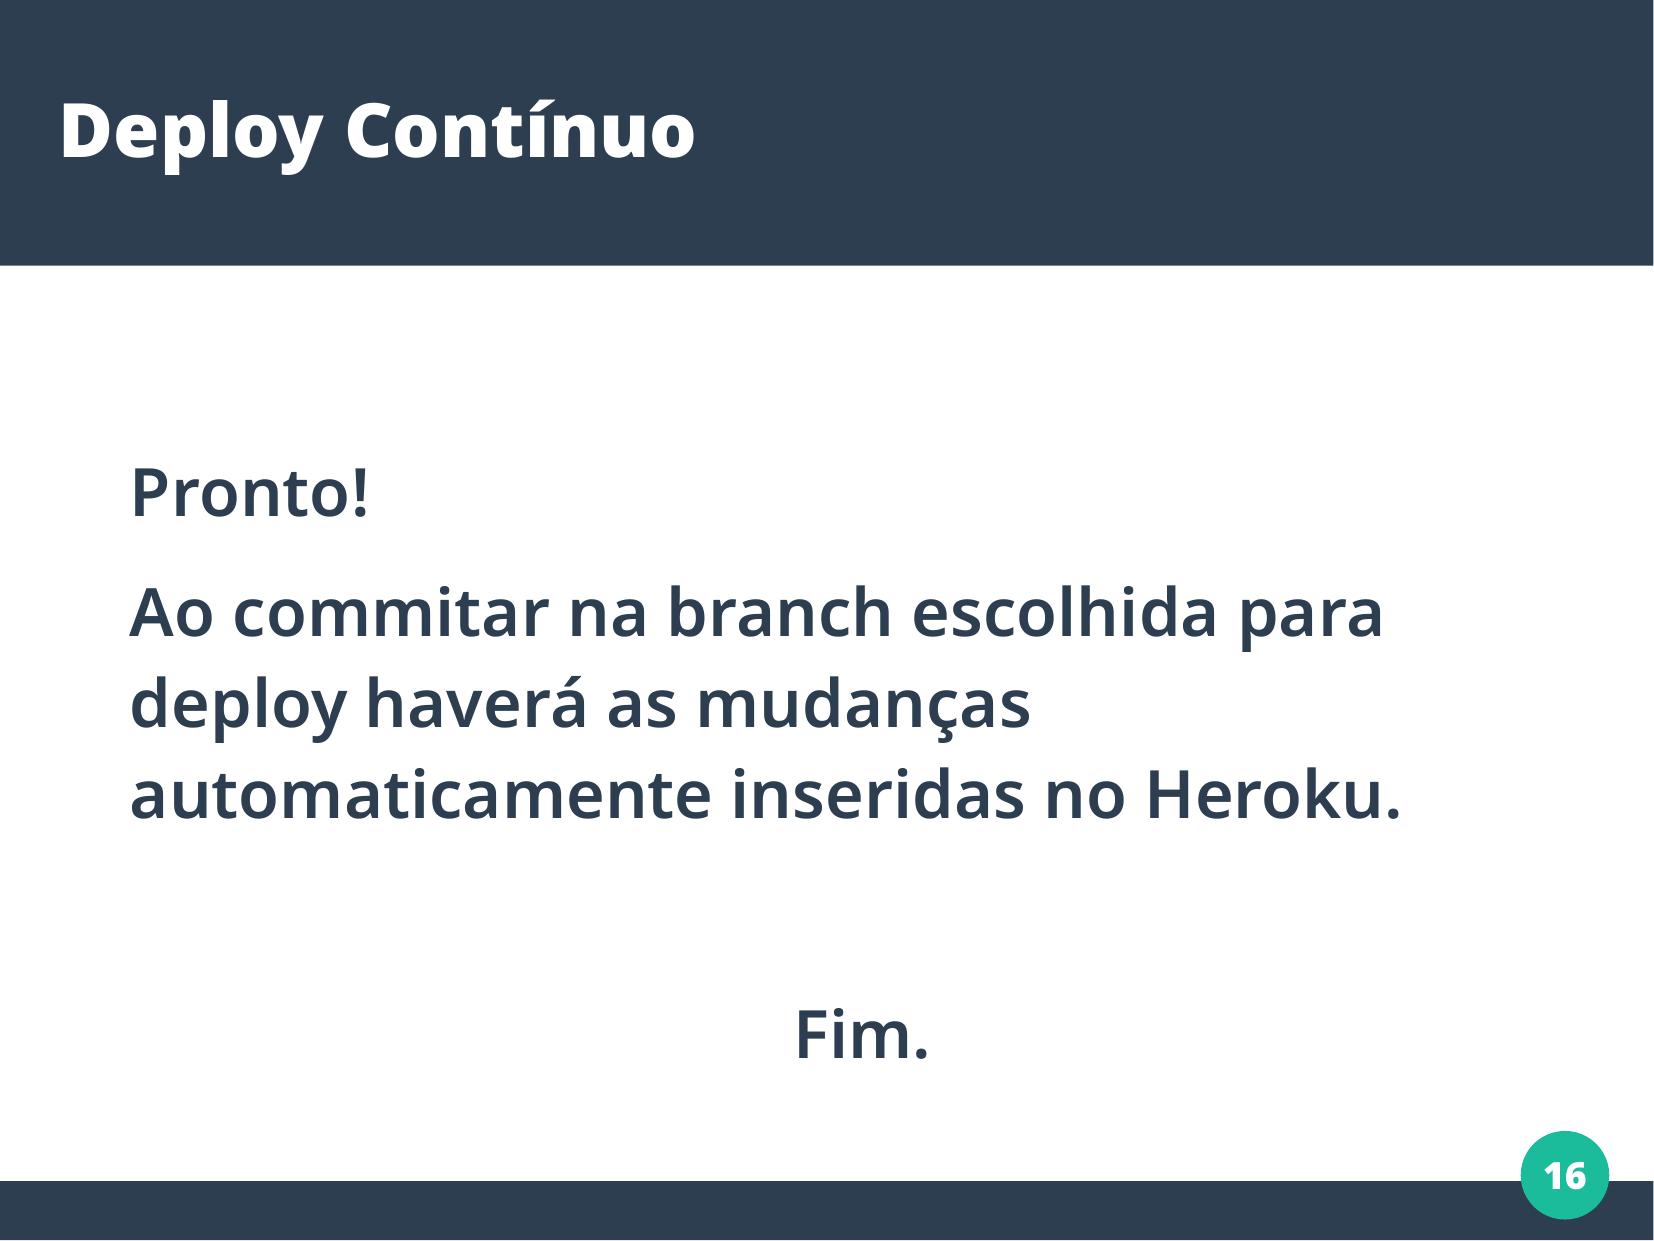

# Deploy Contínuo
Pronto!
Ao commitar na branch escolhida para deploy haverá as mudanças automaticamente inseridas no Heroku.
Fim.
16